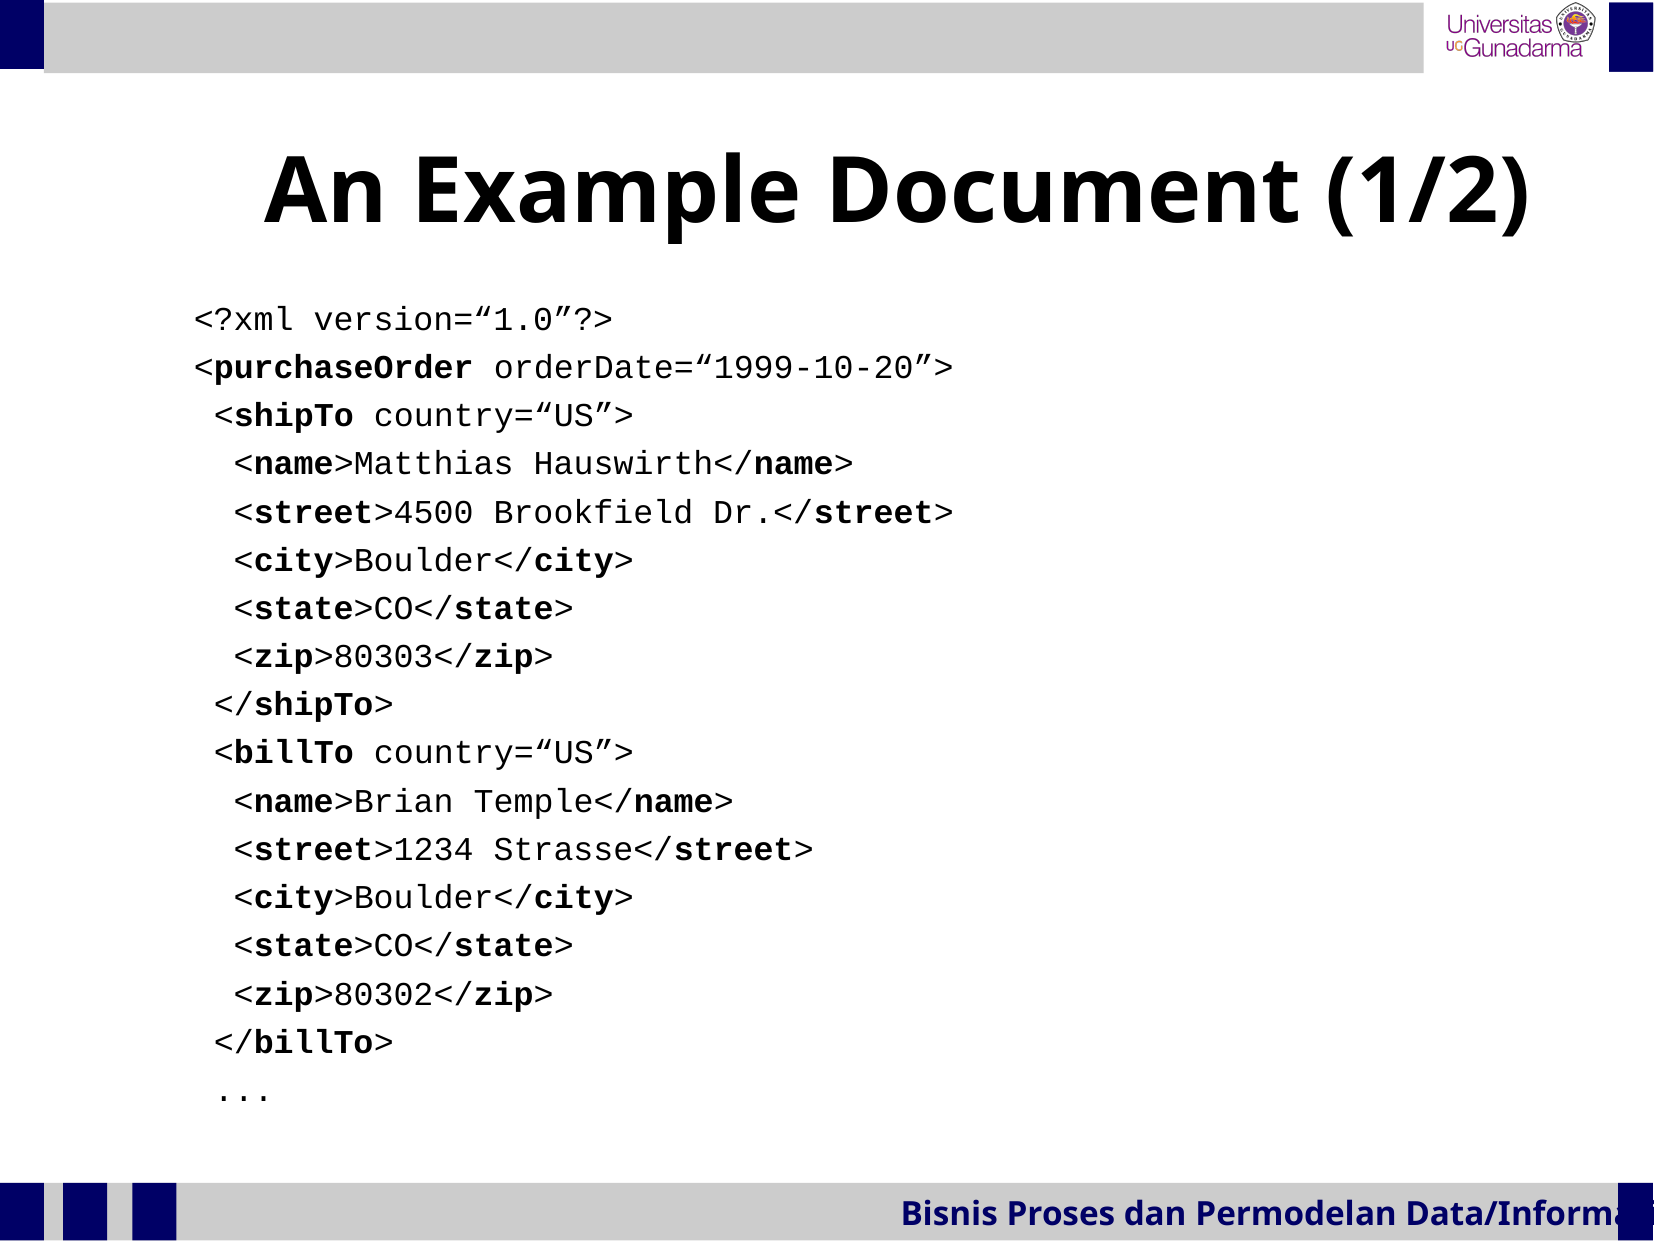

# An Example Document (1/2)
<?xml version=“1.0”?>
<purchaseOrder orderDate=“1999-10-20”>
 <shipTo country=“US”>
 <name>Matthias Hauswirth</name>
 <street>4500 Brookfield Dr.</street>
 <city>Boulder</city>
 <state>CO</state>
 <zip>80303</zip>
 </shipTo>
 <billTo country=“US”>
 <name>Brian Temple</name>
 <street>1234 Strasse</street>
 <city>Boulder</city>
 <state>CO</state>
 <zip>80302</zip>
 </billTo>
 ...